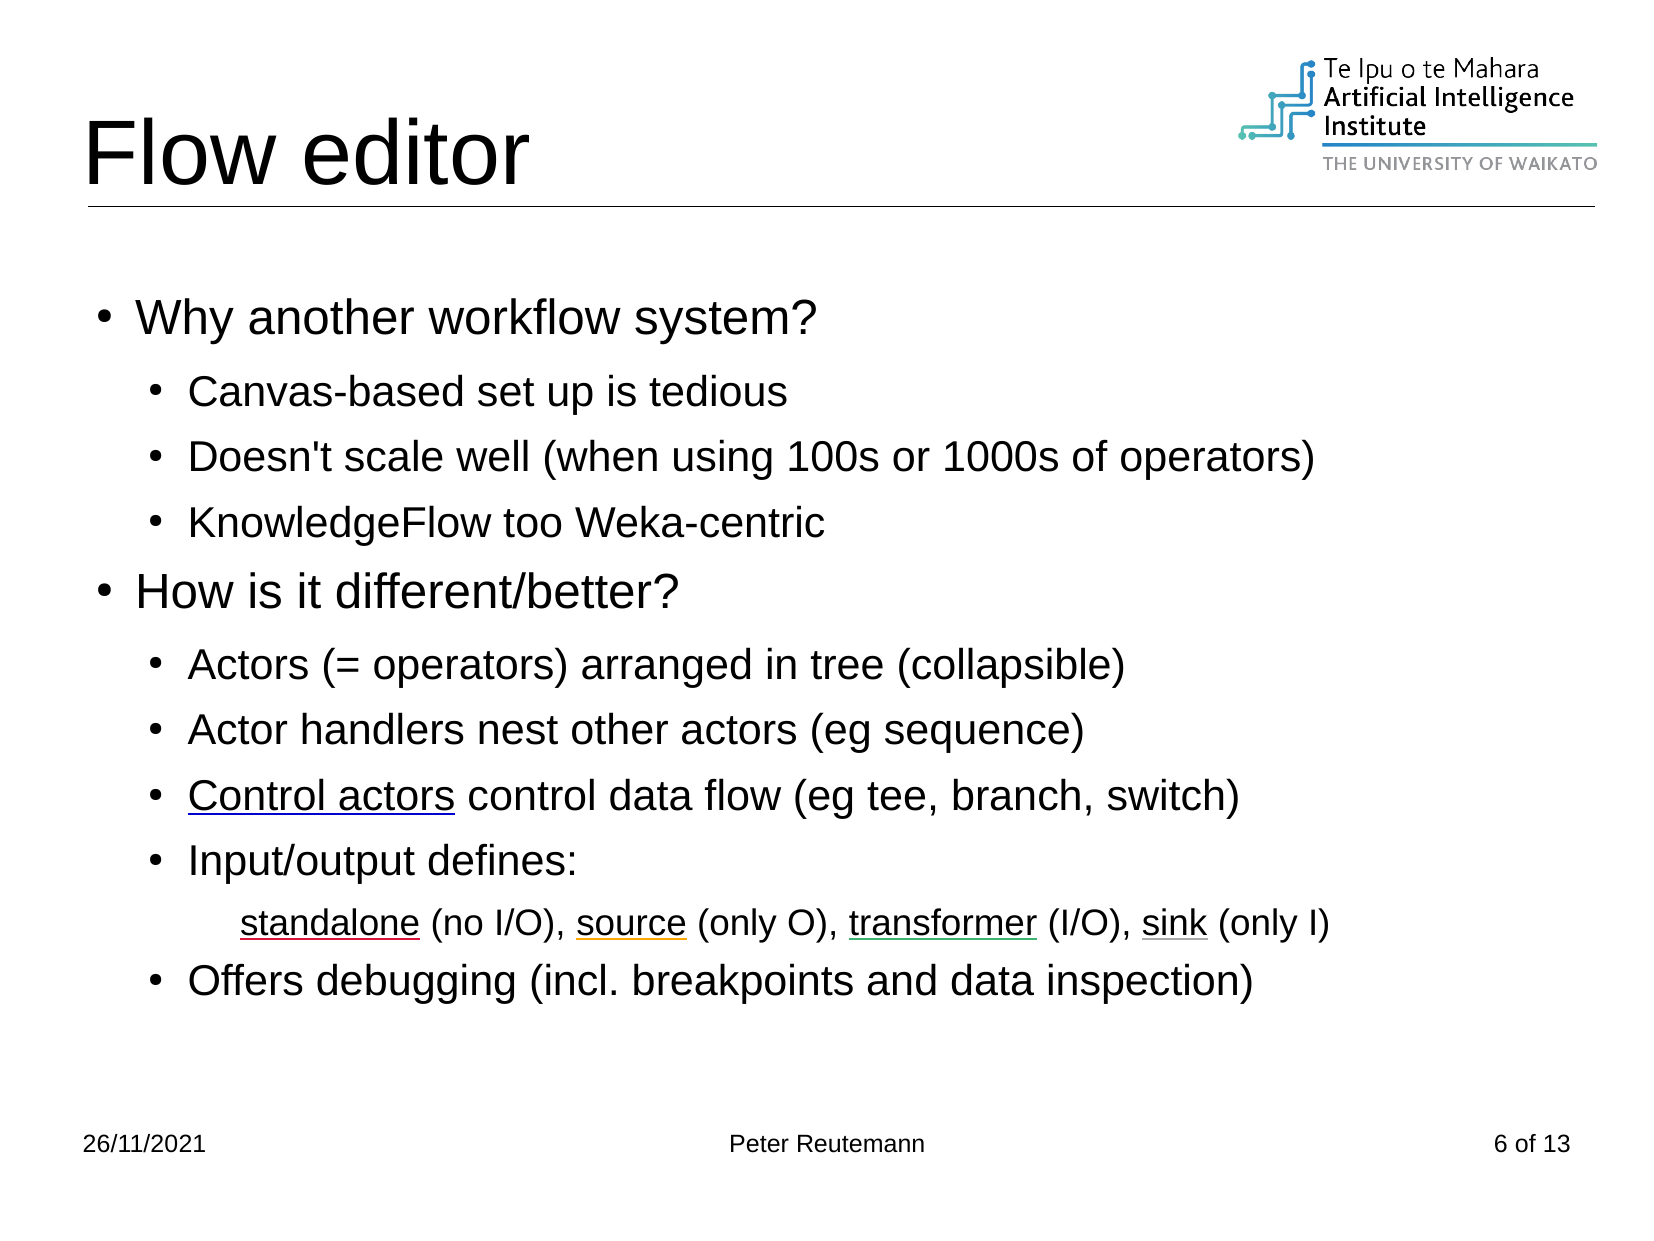

# Flow editor
Why another workflow system?
Canvas-based set up is tedious
Doesn't scale well (when using 100s or 1000s of operators)
KnowledgeFlow too Weka-centric
How is it different/better?
Actors (= operators) arranged in tree (collapsible)
Actor handlers nest other actors (eg sequence)
Control actors control data flow (eg tee, branch, switch)
Input/output defines:
standalone (no I/O), source (only O), transformer (I/O), sink (only I)
Offers debugging (incl. breakpoints and data inspection)
26/11/2021
Peter Reutemann
6